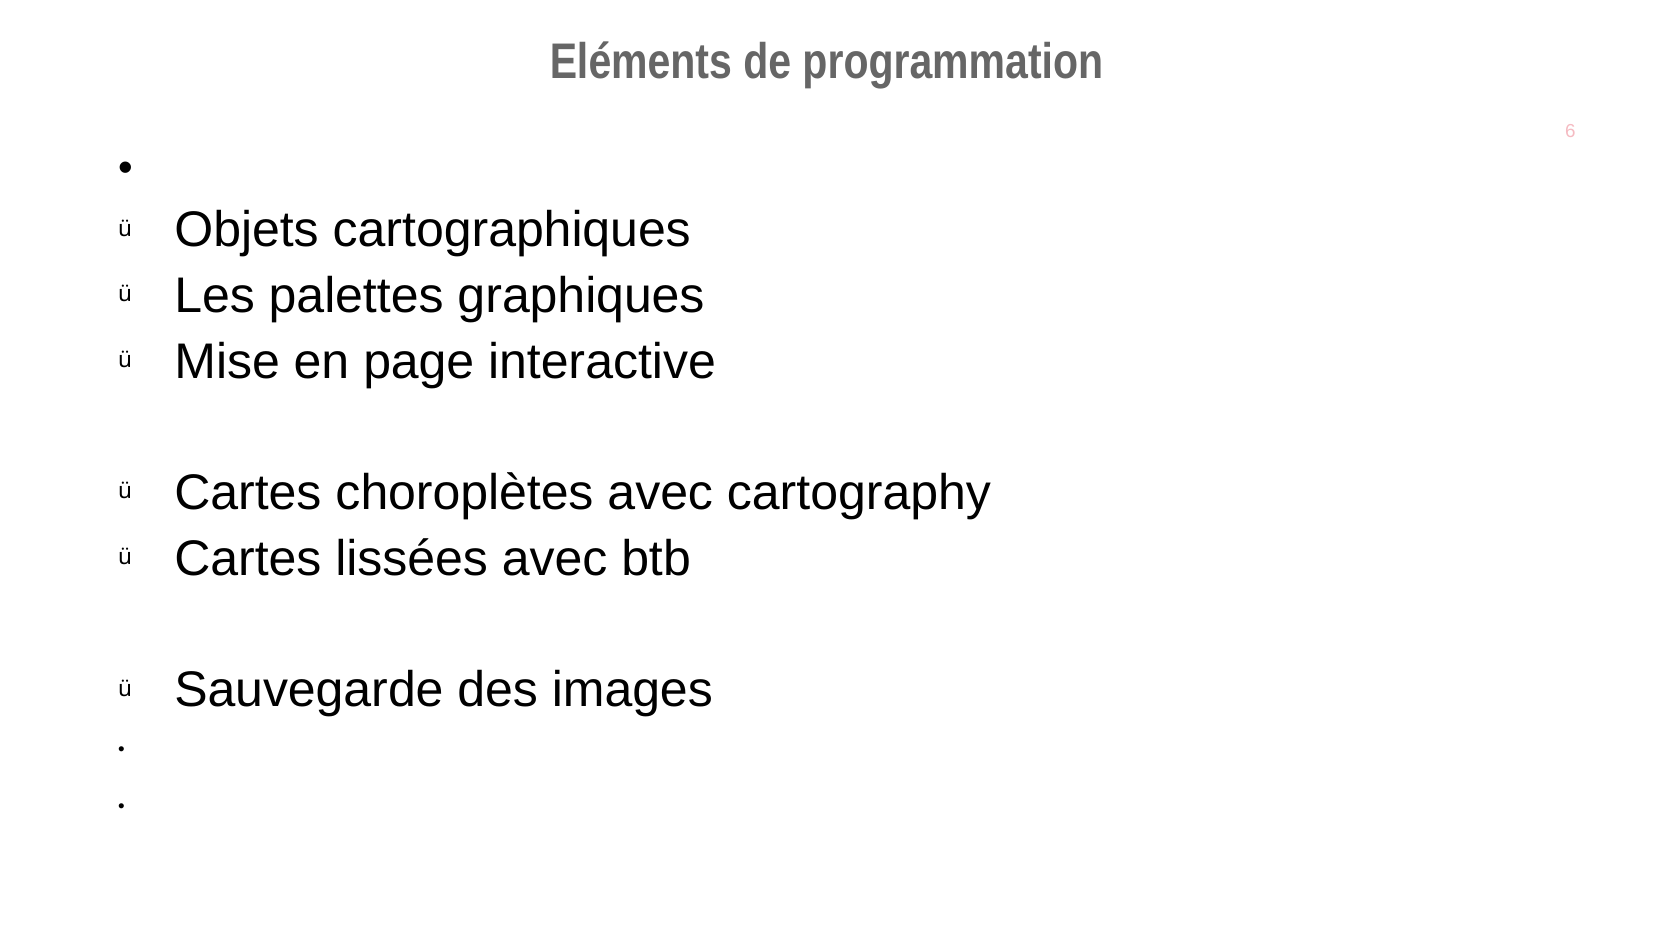

# Eléments de programmation
Objets cartographiques
Les palettes graphiques
Mise en page interactive
Cartes choroplètes avec cartography
Cartes lissées avec btb
Sauvegarde des images